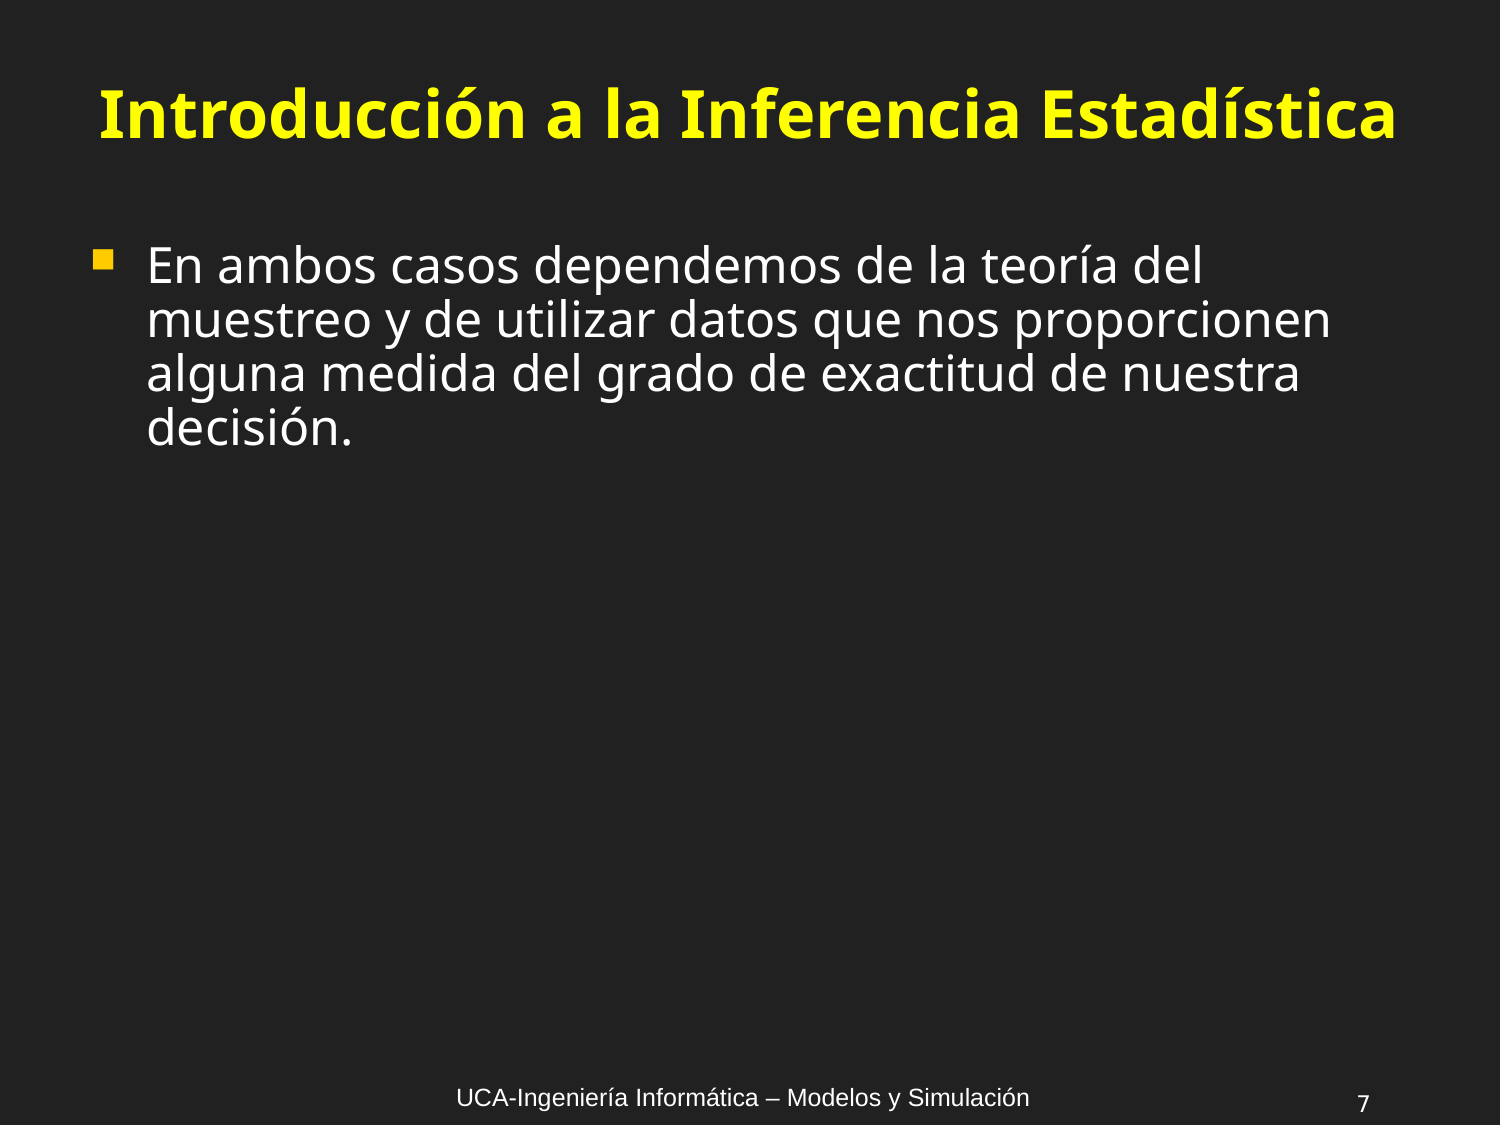

# Introducción a la Inferencia Estadística
En ambos casos dependemos de la teoría del muestreo y de utilizar datos que nos proporcionen alguna medida del grado de exactitud de nuestra decisión.